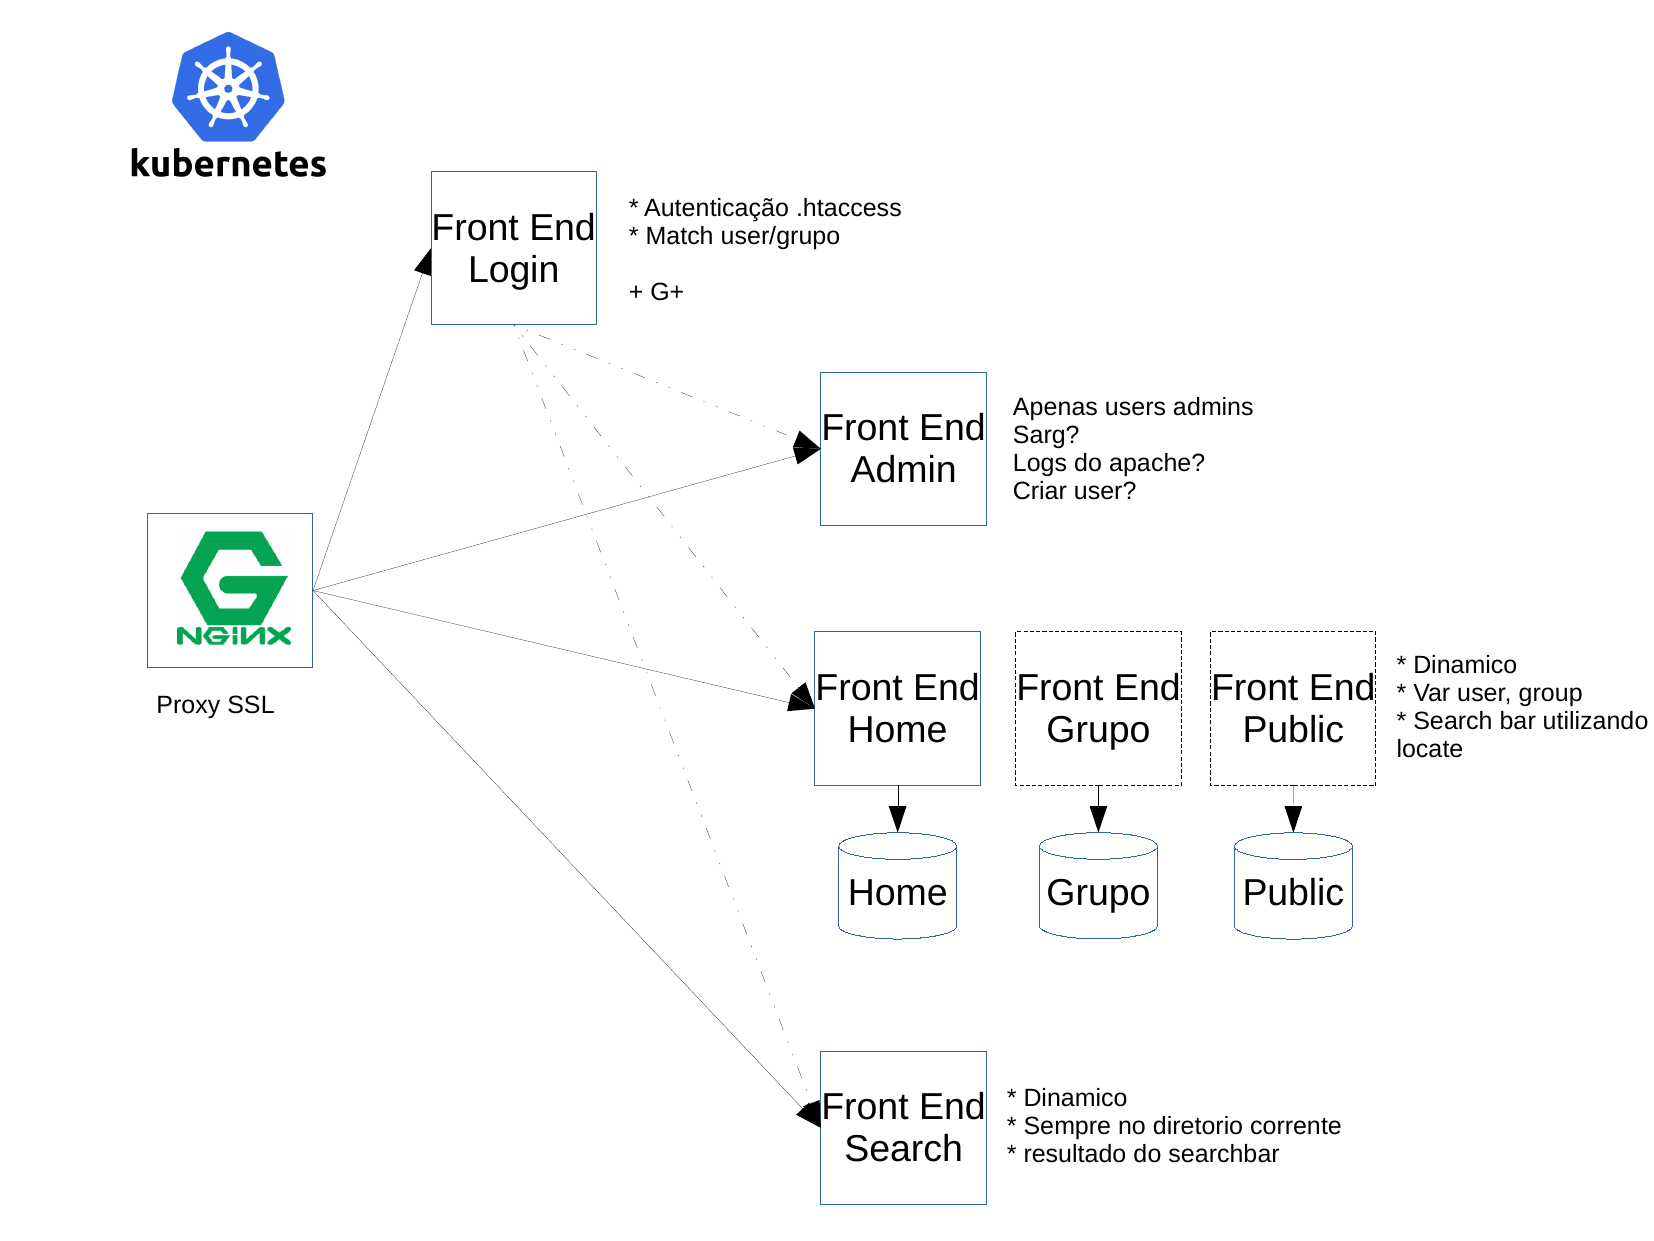

Front End
Login
* Autenticação .htaccess
* Match user/grupo
+ G+
Front End
Admin
Apenas users admins
Sarg?
Logs do apache?
Criar user?
Nginx
Front End
Home
Front End
Grupo
Front End
Public
* Dinamico
* Var user, group
* Search bar utilizando locate
Proxy SSL
Grupo
Home
Public
Front End
Search
* Dinamico
* Sempre no diretorio corrente
* resultado do searchbar